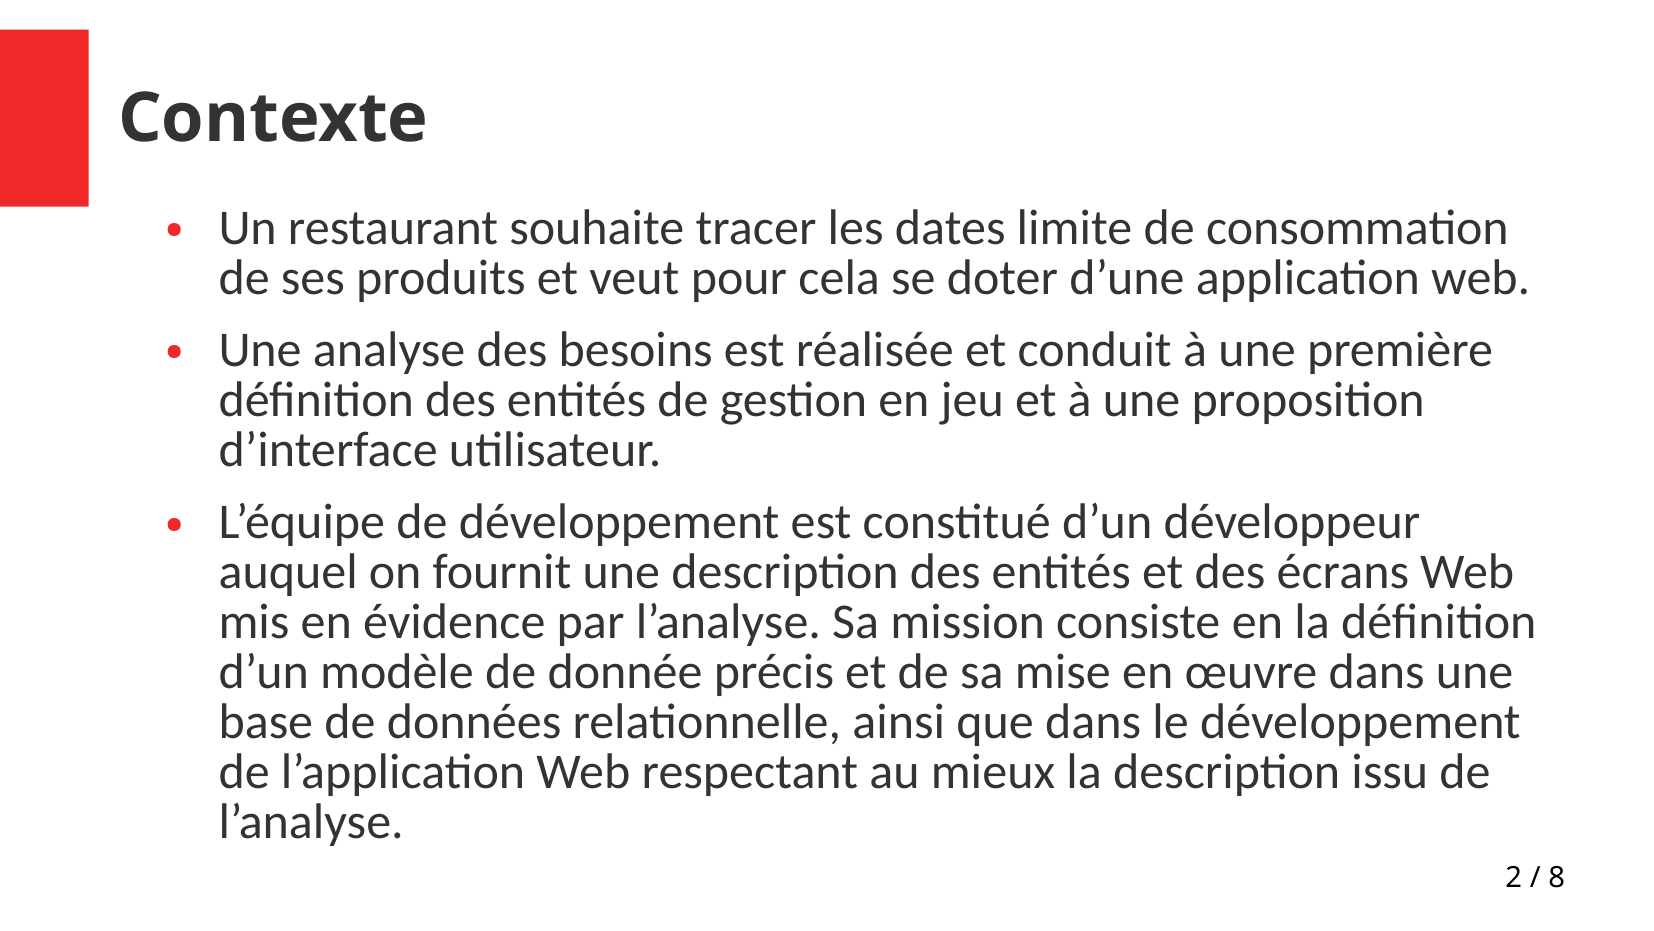

# Contexte
Un restaurant souhaite tracer les dates limite de consommation de ses produits et veut pour cela se doter d’une application web.
Une analyse des besoins est réalisée et conduit à une première définition des entités de gestion en jeu et à une proposition d’interface utilisateur.
L’équipe de développement est constitué d’un développeur auquel on fournit une description des entités et des écrans Web mis en évidence par l’analyse. Sa mission consiste en la définition d’un modèle de donnée précis et de sa mise en œuvre dans une base de données relationnelle, ainsi que dans le développement de l’application Web respectant au mieux la description issu de l’analyse.
2